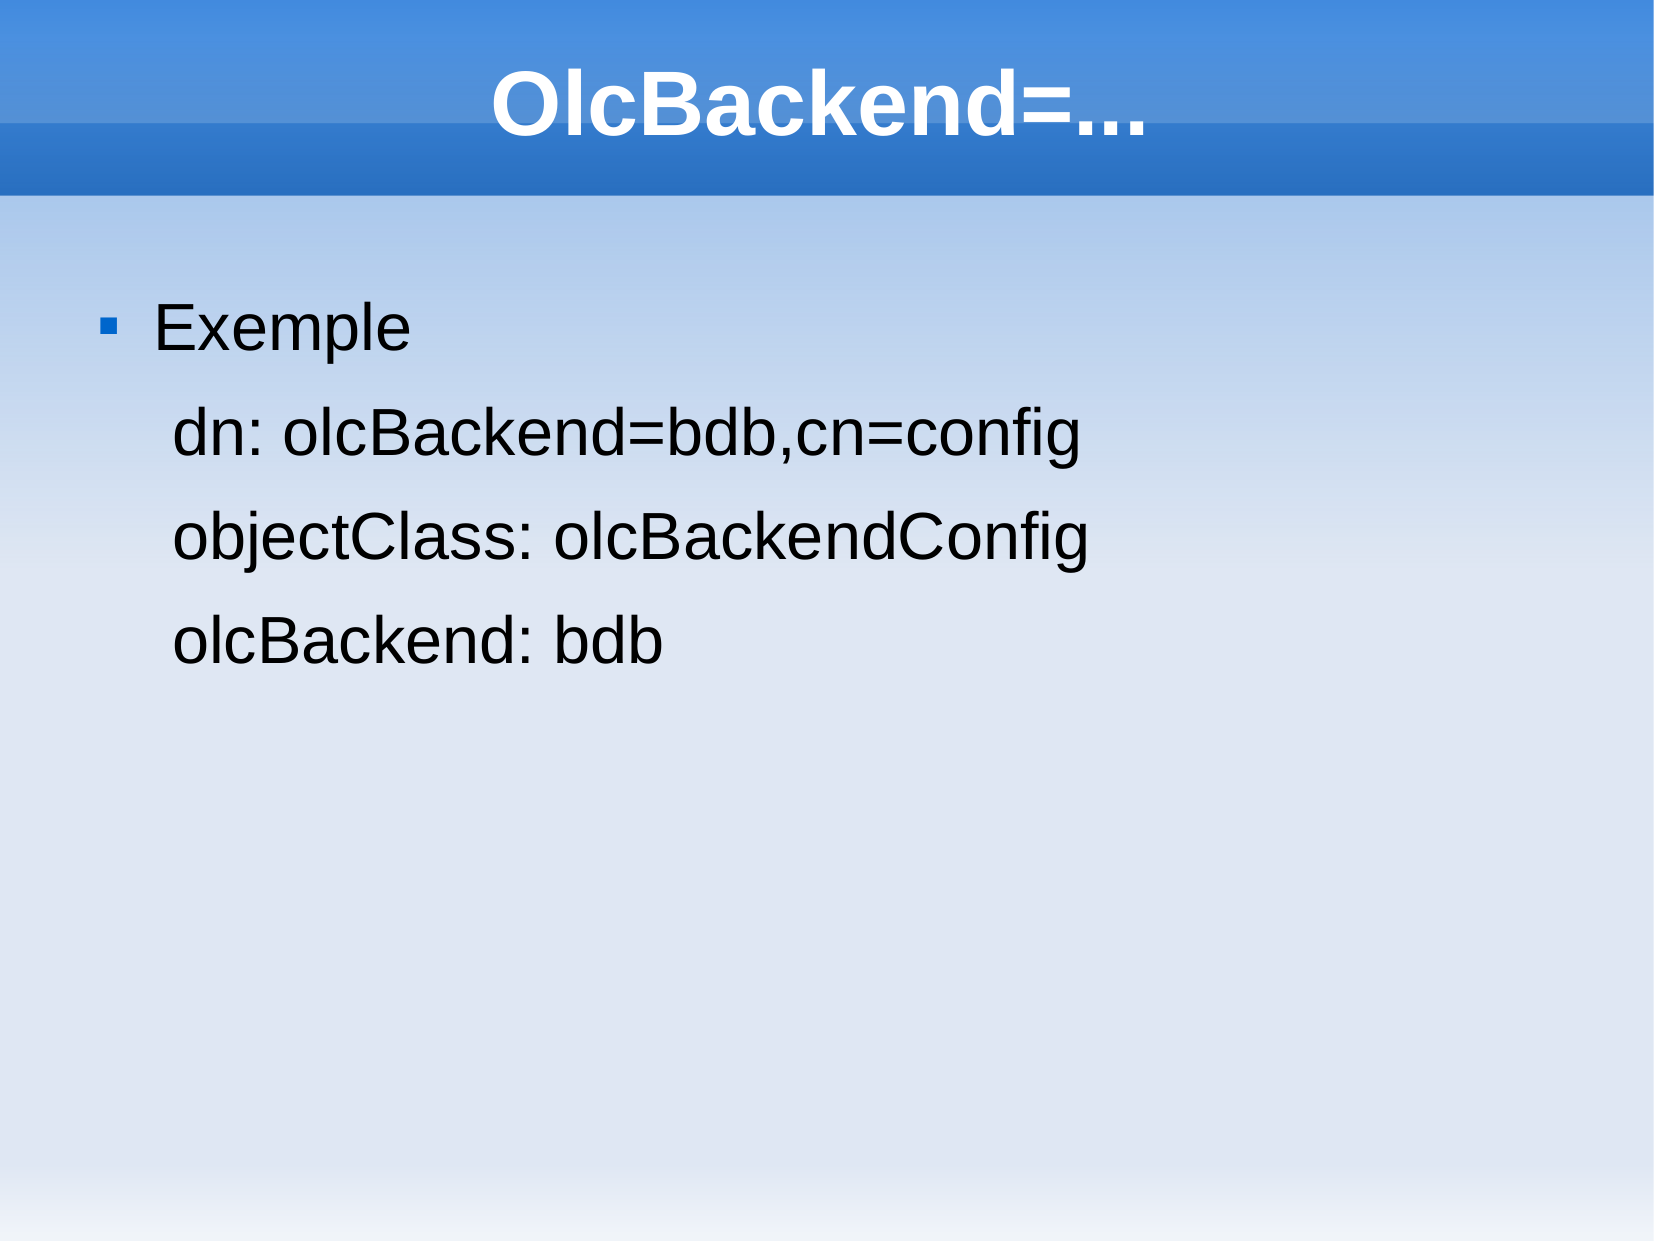

# OlcBackend=...
Exemple
 dn: olcBackend=bdb,cn=config
 objectClass: olcBackendConfig
 olcBackend: bdb